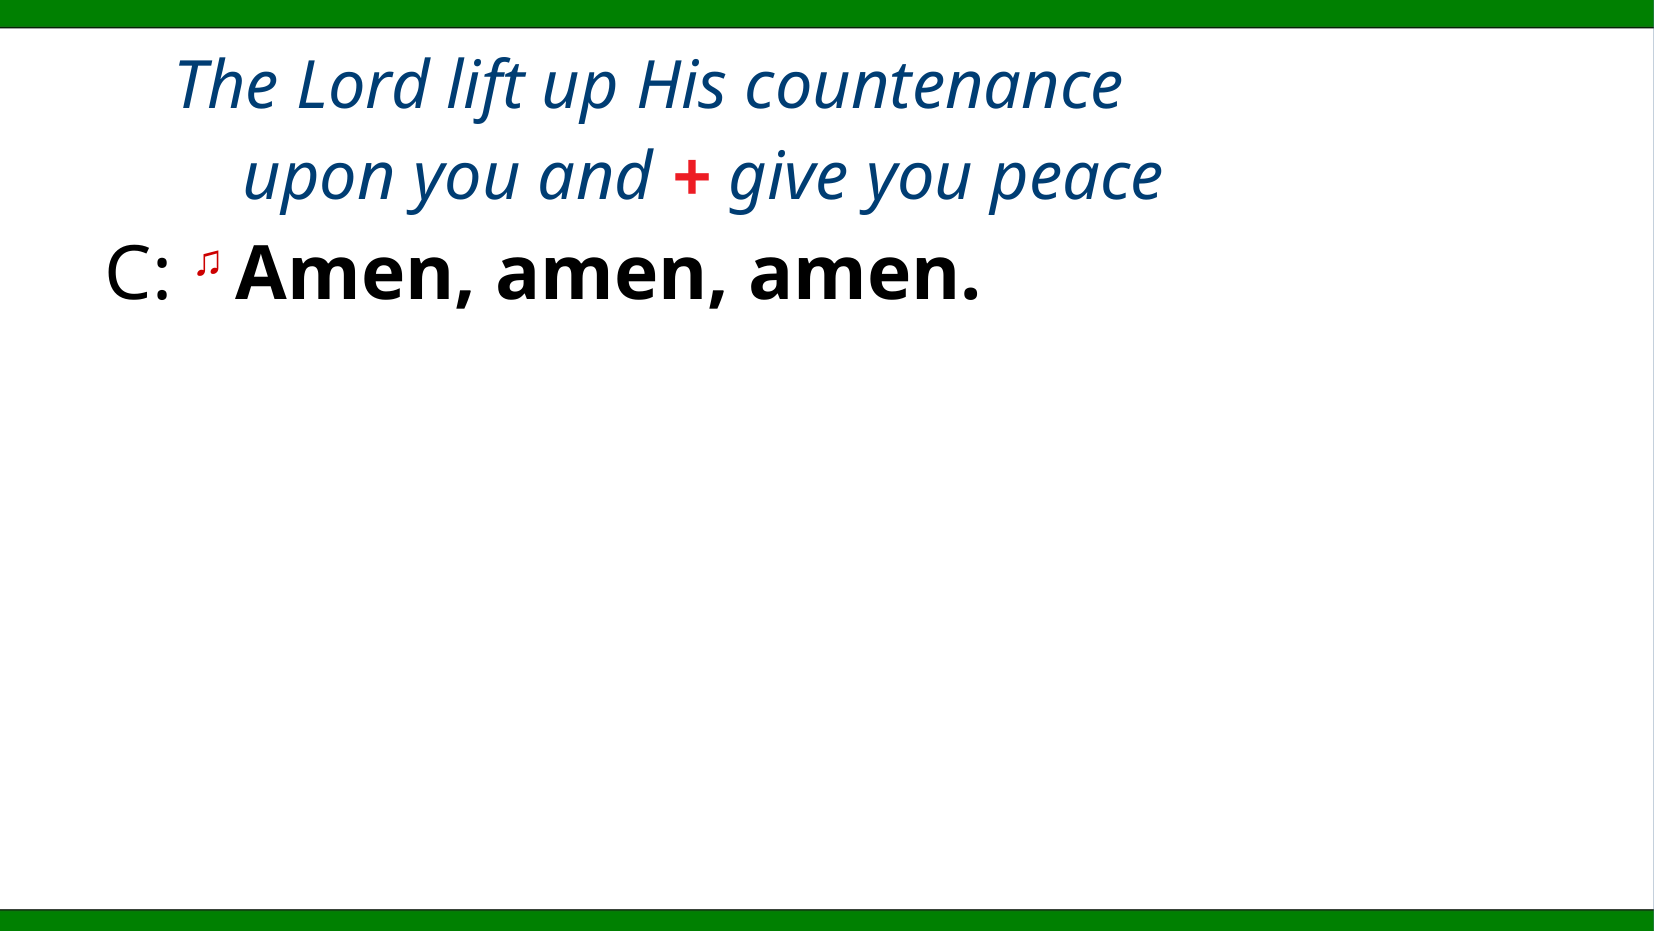

The Lord lift up His countenance
 upon you and + give you peace
C: ♫ Amen, amen, amen.